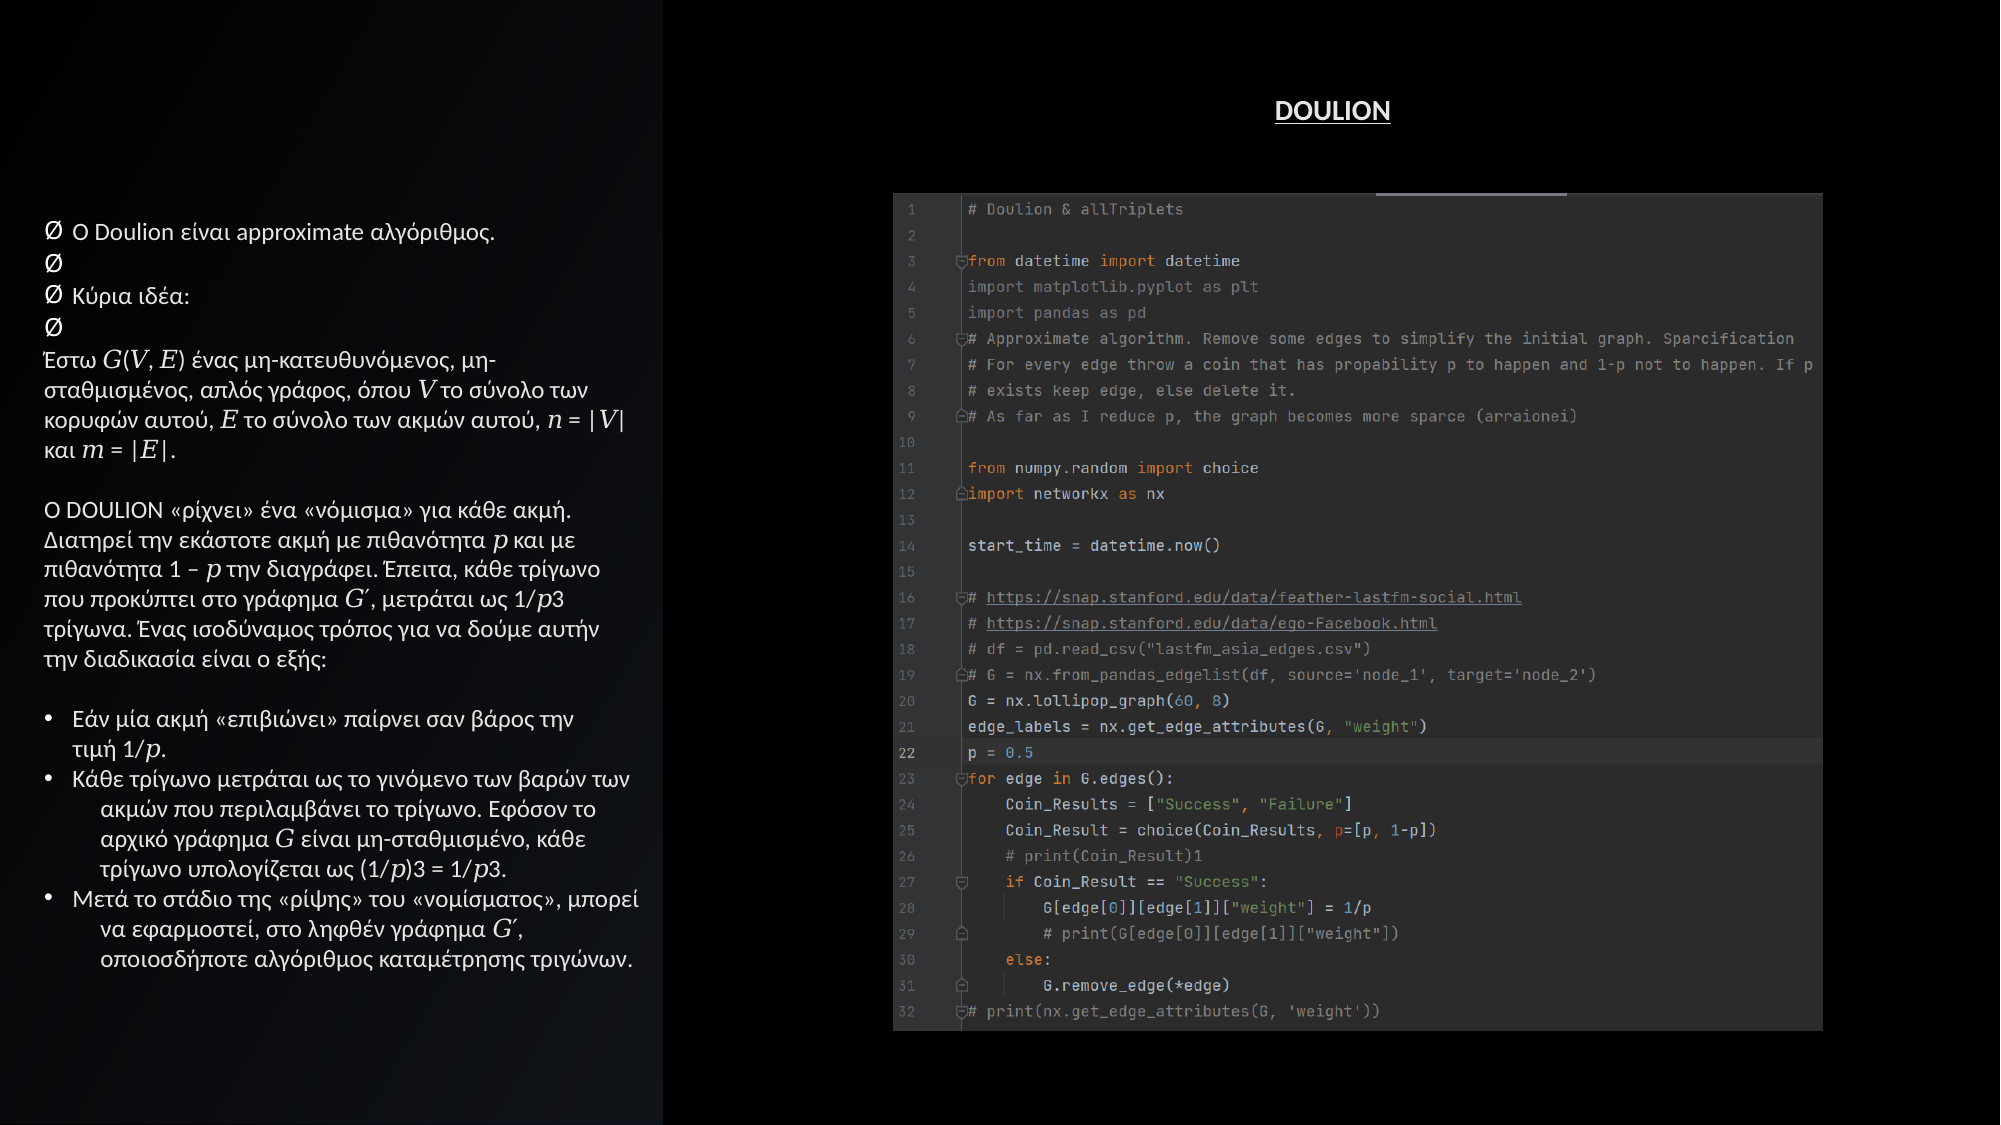

DOULION
Ο Doulion είναι approximate αλγόριθμος.
Κύρια ιδέα:
Έστω 𝐺(𝑉, 𝐸) ένας μη-κατευθυνόμενος, μη-σταθμισμένος, απλός γράφος, όπου 𝑉 το σύνολο των κορυφών αυτού, 𝐸 το σύνολο των ακμών αυτού, 𝑛 = |𝑉| και 𝑚 = |𝐸|.
Ο DOULION «ρίχνει» ένα «νόμισμα» για κάθε ακμή. Διατηρεί την εκάστοτε ακμή με πιθανότητα 𝑝 και με πιθανότητα 1 – 𝑝 την διαγράφει. Έπειτα, κάθε τρίγωνο
που προκύπτει στο γράφημα 𝐺′, μετράται ως 1/𝑝3 τρίγωνα. Ένας ισοδύναμος τρόπος για να δούμε αυτήν
την διαδικασία είναι ο εξής:
Εάν μία ακμή «επιβιώνει» παίρνει σαν βάρος την
 τιμή 1/𝑝.
Κάθε τρίγωνο μετράται ως το γινόμενο των βαρών των ακμών που περιλαμβάνει το τρίγωνο. Εφόσον το αρχικό γράφημα 𝐺 είναι μη-σταθμισμένο, κάθε τρίγωνο υπολογίζεται ως (1/𝑝)3 = 1/𝑝3.
Μετά το στάδιο της «ρίψης» του «νομίσματος», μπορεί να εφαρμοστεί, στο ληφθέν γράφημα 𝐺′, οποιοσδήποτε αλγόριθμος καταμέτρησης τριγώνων.